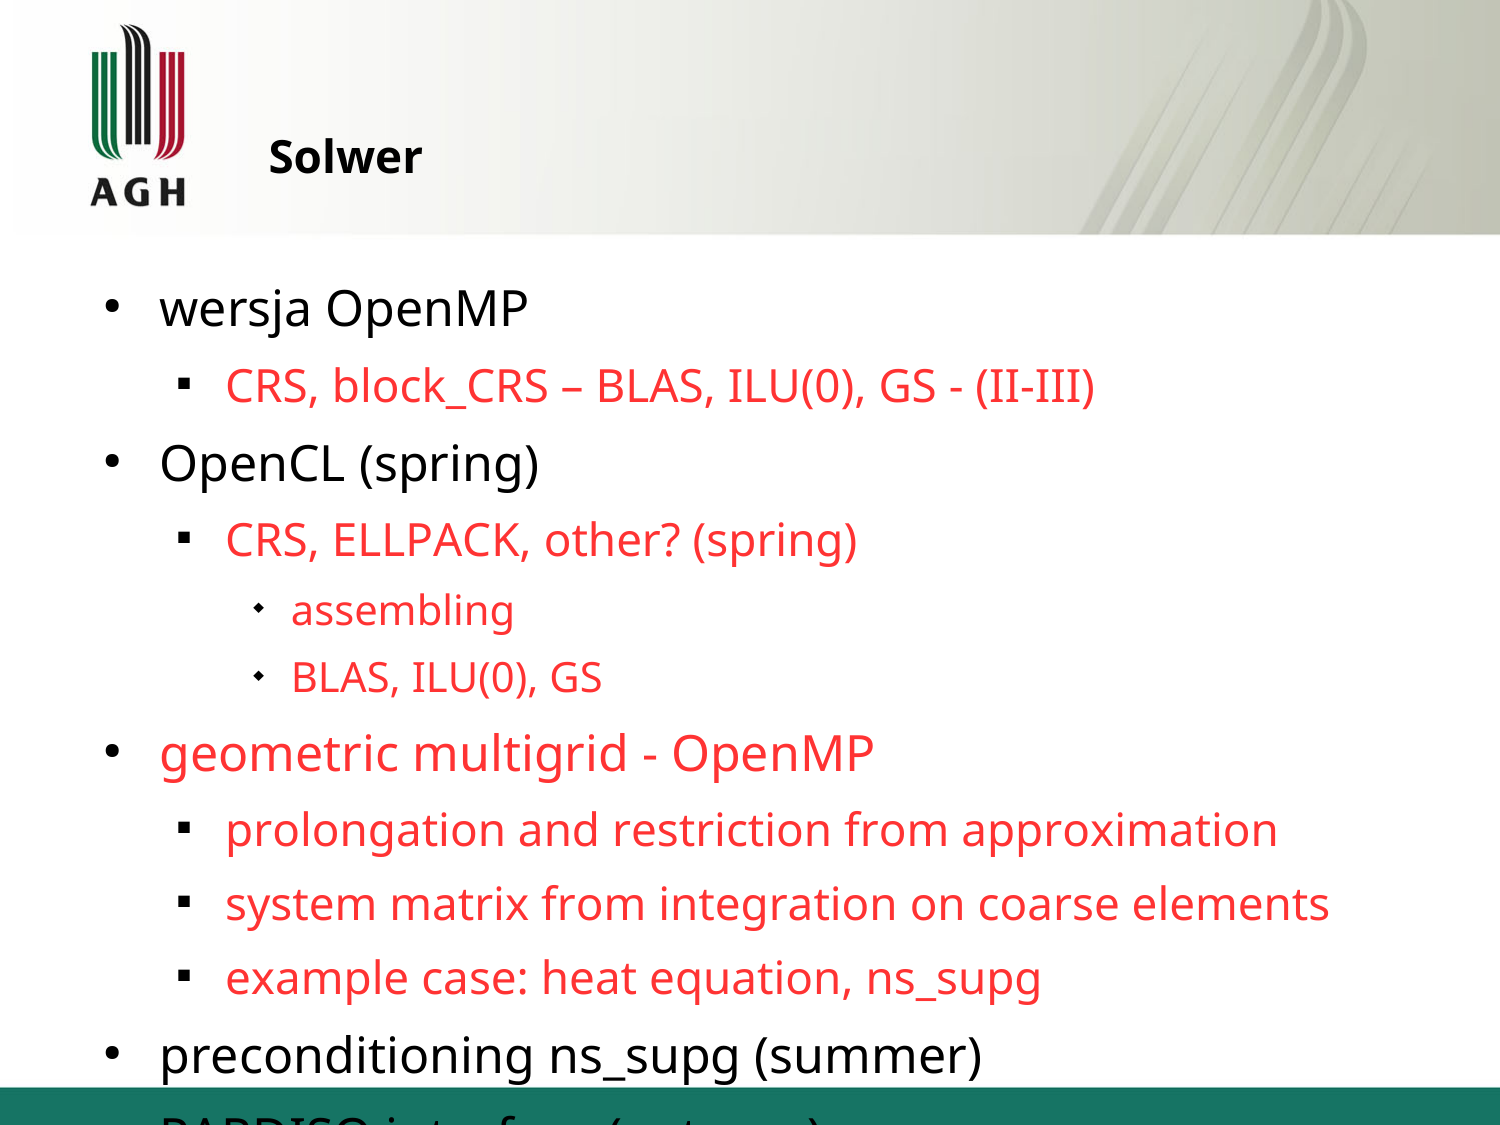

# Solwer
wersja OpenMP
CRS, block_CRS – BLAS, ILU(0), GS - (II-III)
OpenCL (spring)
CRS, ELLPACK, other? (spring)
assembling
BLAS, ILU(0), GS
geometric multigrid - OpenMP
prolongation and restriction from approximation
system matrix from integration on coarse elements
example case: heat equation, ns_supg
preconditioning ns_supg (summer)
PARDISO interface (autumn)